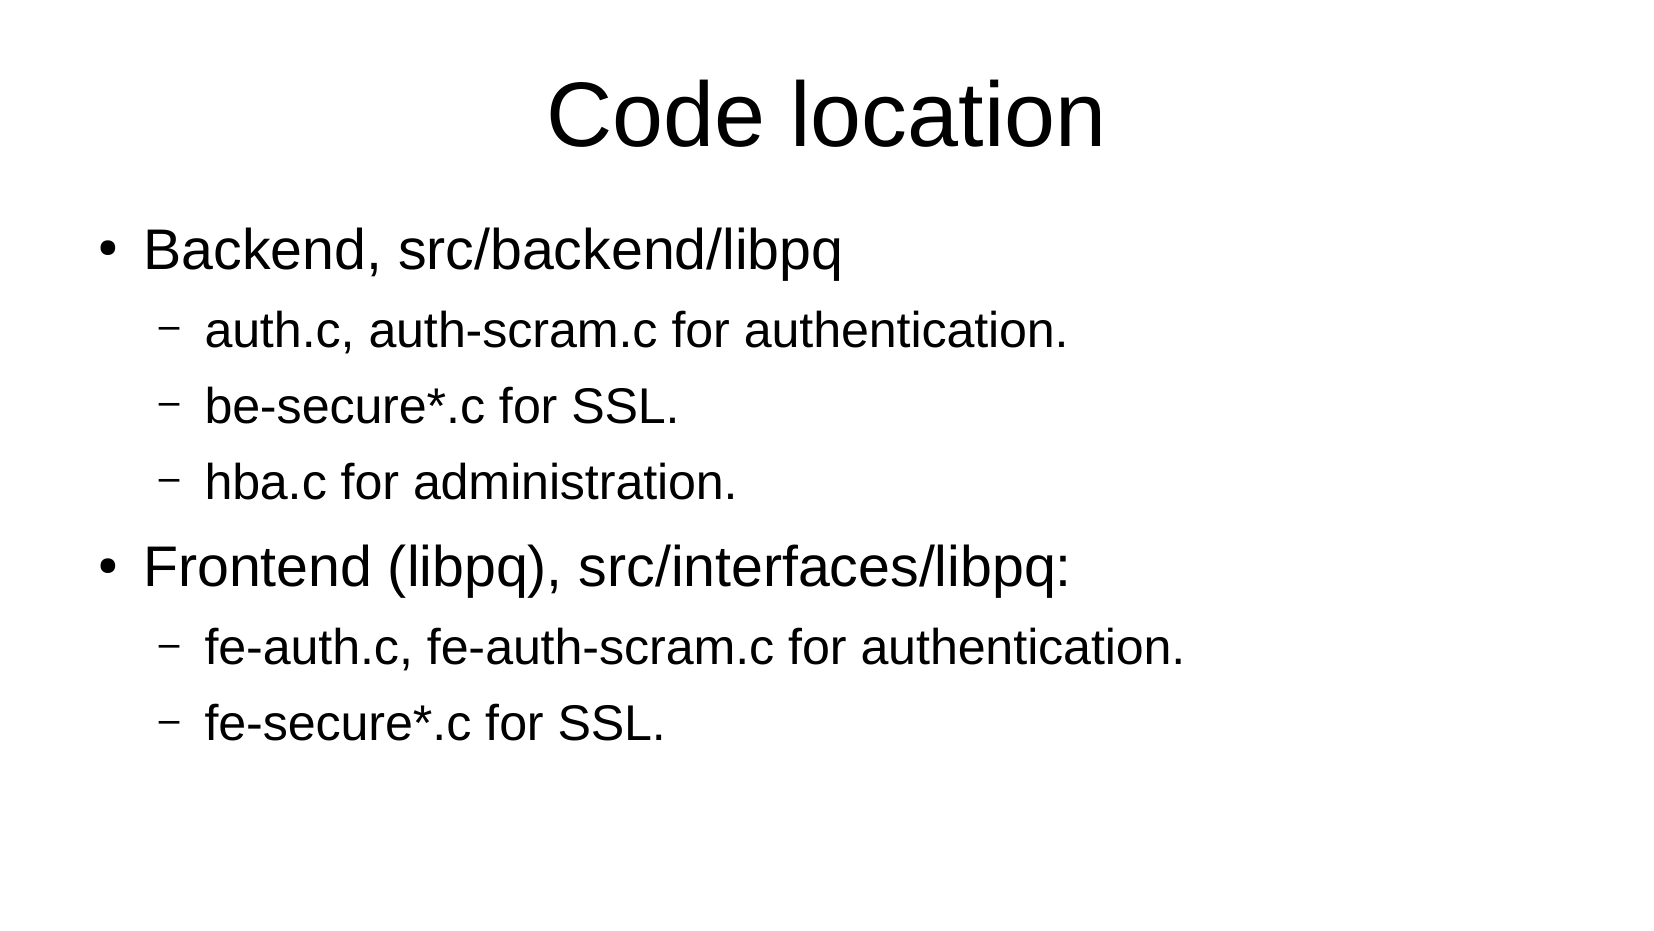

# Code location
Backend, src/backend/libpq
auth.c, auth-scram.c for authentication.
be-secure*.c for SSL.
hba.c for administration.
Frontend (libpq), src/interfaces/libpq:
fe-auth.c, fe-auth-scram.c for authentication.
fe-secure*.c for SSL.